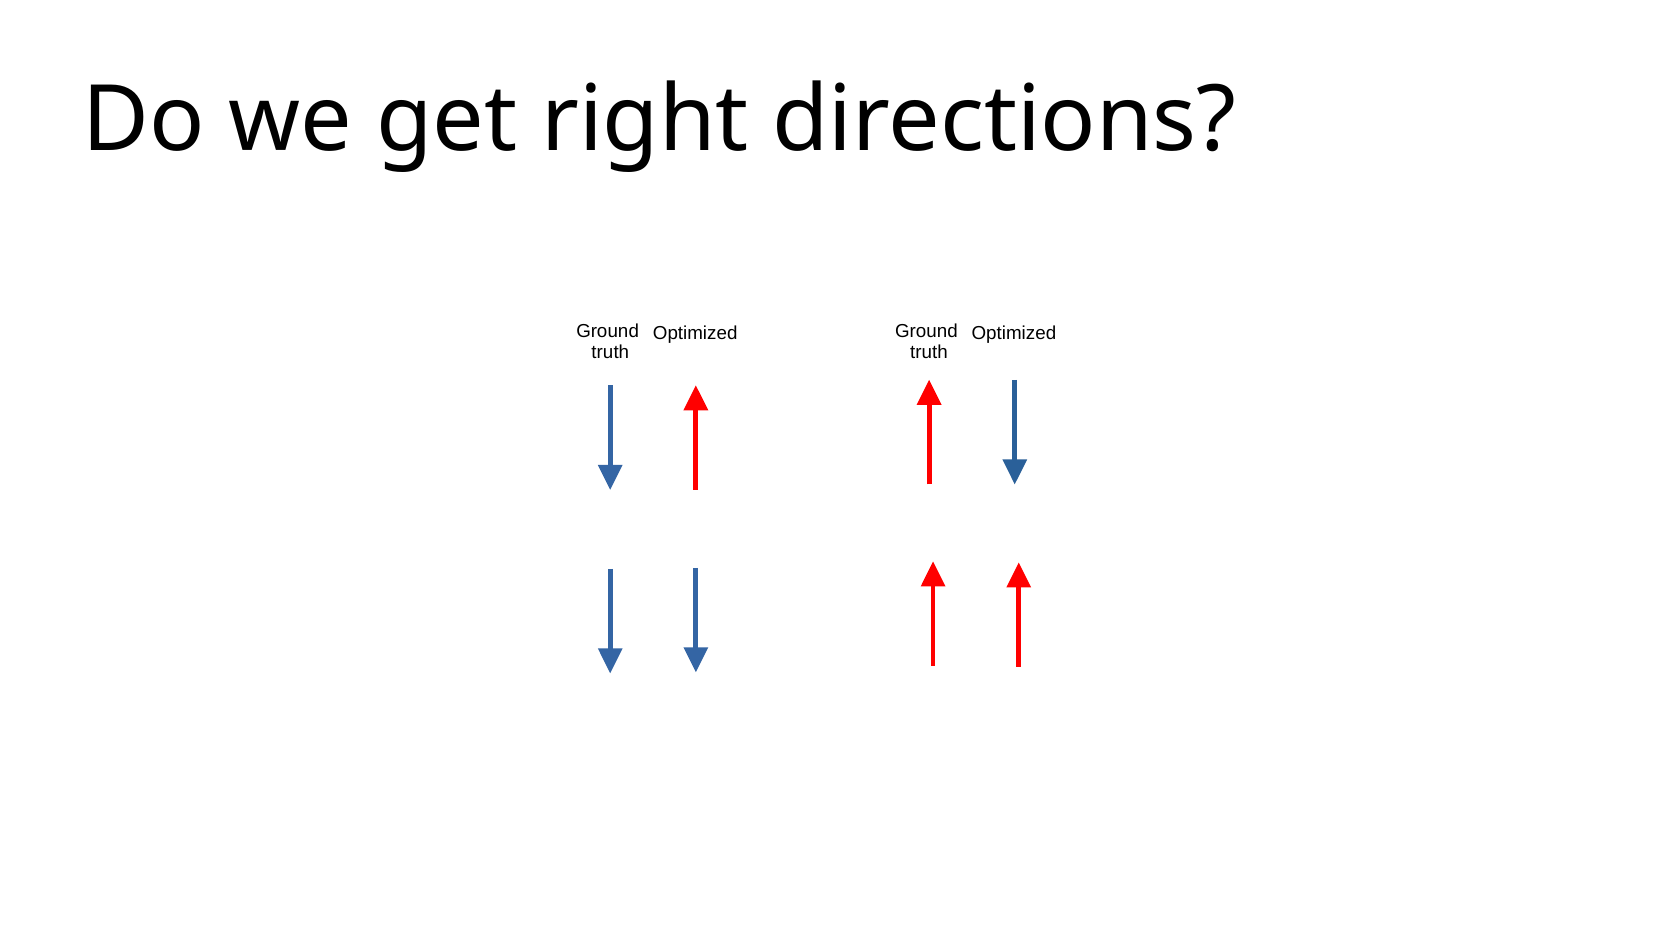

# Do we get right directions?
Ground
truth
Ground
truth
Optimized
Optimized